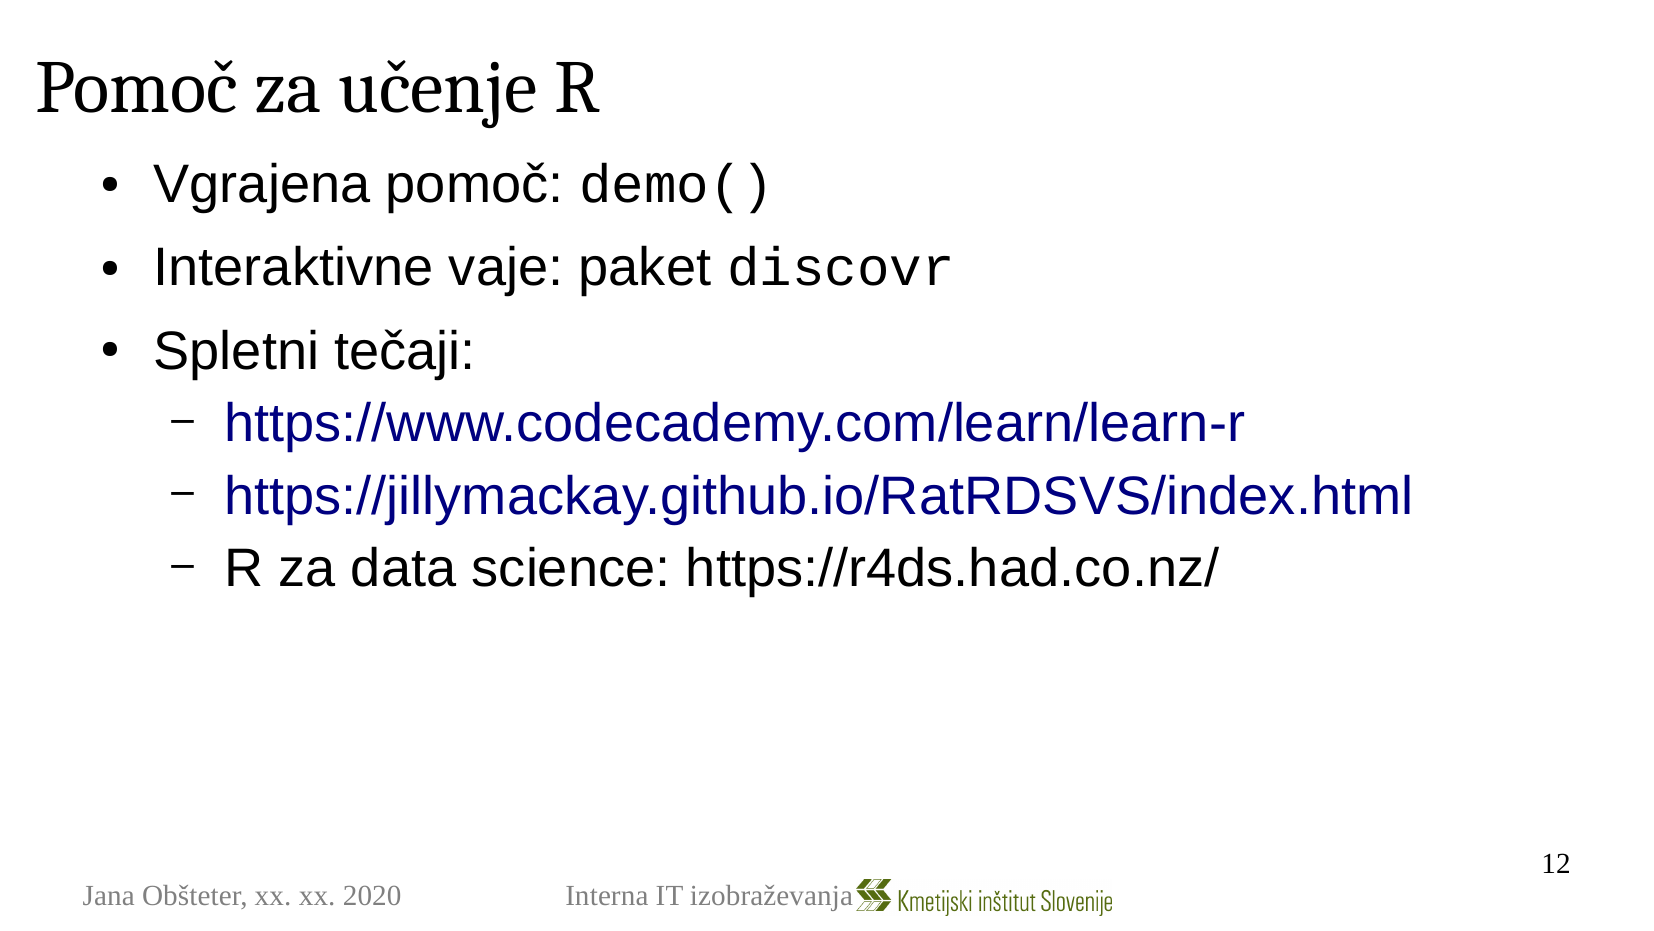

# Pomoč za učenje R
Vgrajena pomoč: demo()
Interaktivne vaje: paket discovr
Spletni tečaji:
https://www.codecademy.com/learn/learn-r
https://jillymackay.github.io/RatRDSVS/index.html
R za data science: https://r4ds.had.co.nz/
12